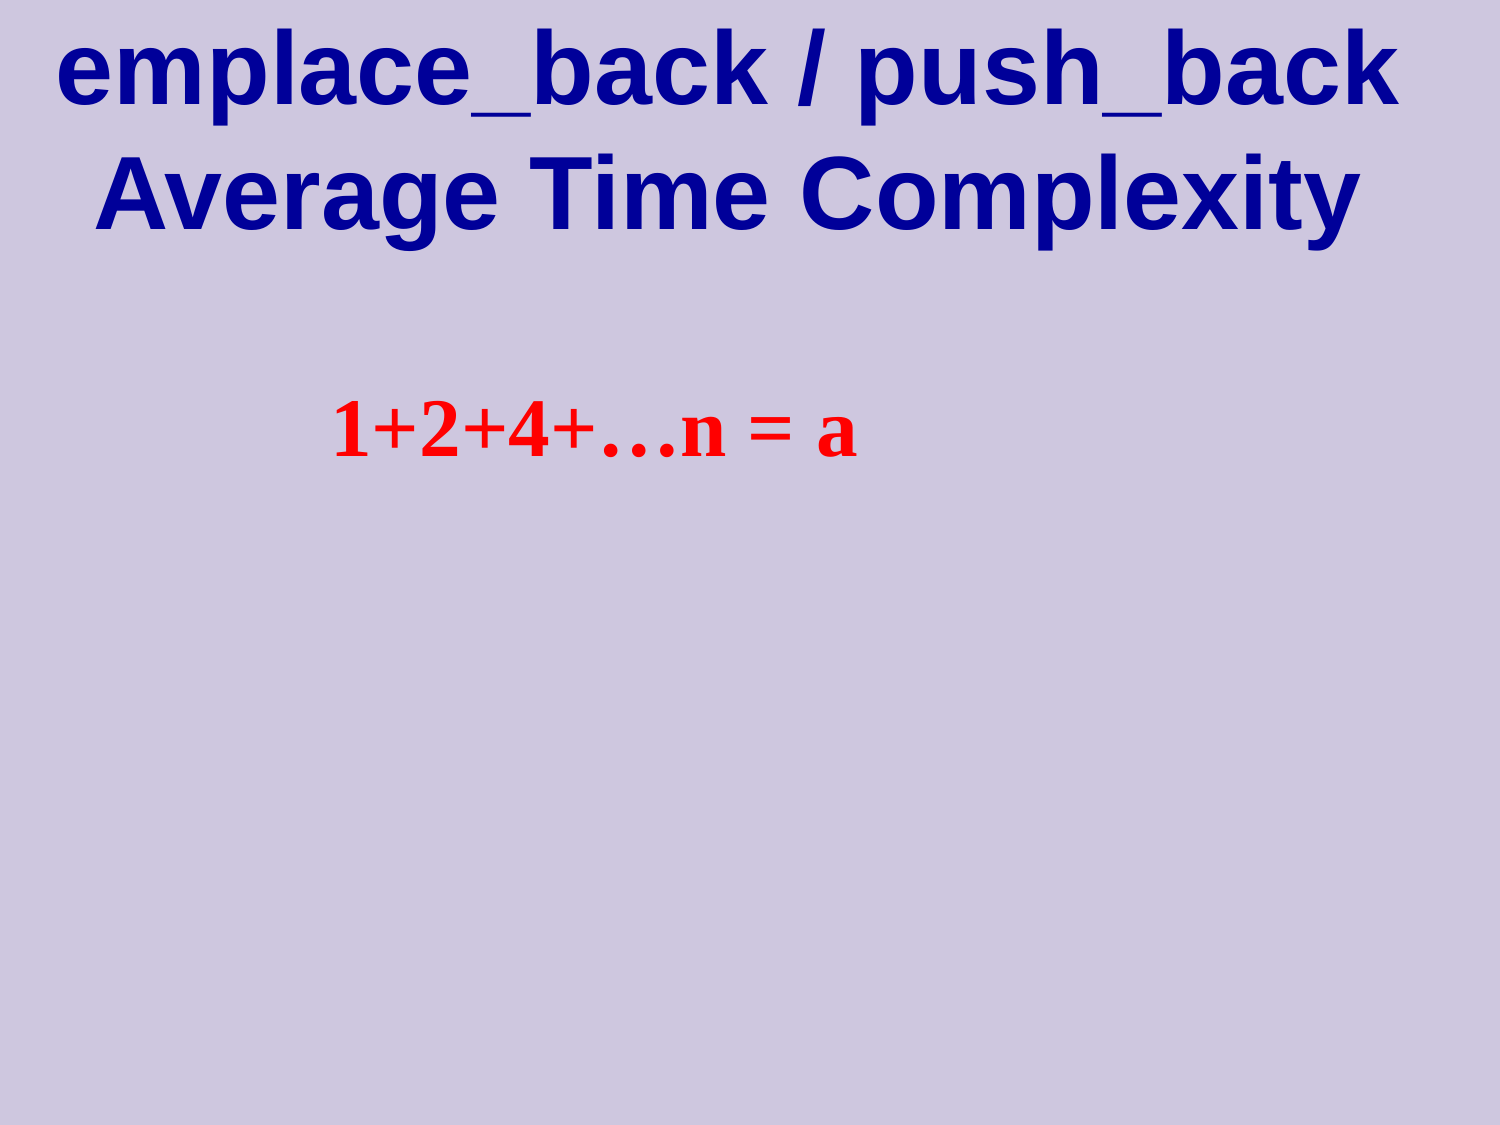

# emplace_back / push_back Average Time Complexity
1+2+4+…n = a